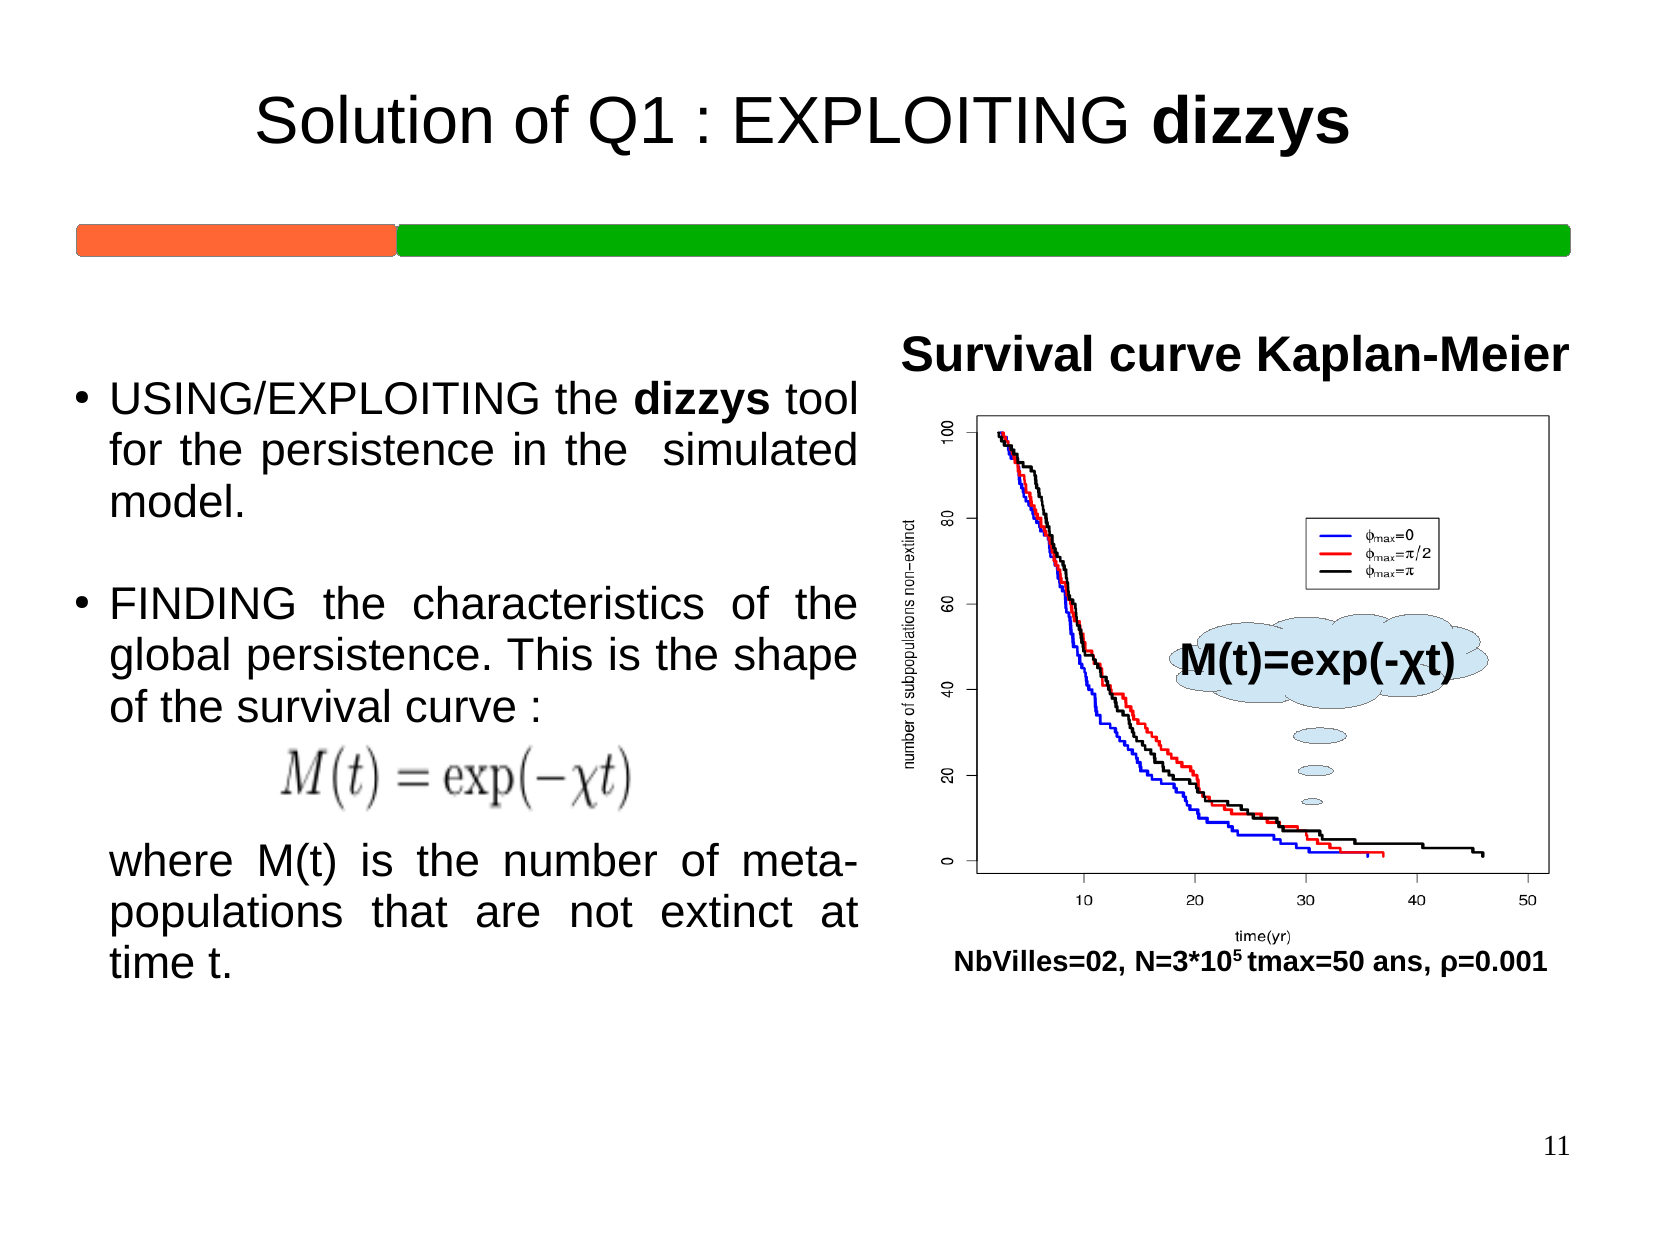

# Solution of Q1 : EXPLOITING dizzys
Survival curve Kaplan-Meier
USING/EXPLOITING the dizzys tool for the persistence in the simulated model.
FINDING the characteristics of the global persistence. This is the shape of the survival curve :
where M(t) is the number of meta-populations that are not extinct at time t.
M(t)=exp(-χt)
NbVilles=02, N=3*105 tmax=50 ans, ρ=0.001
11